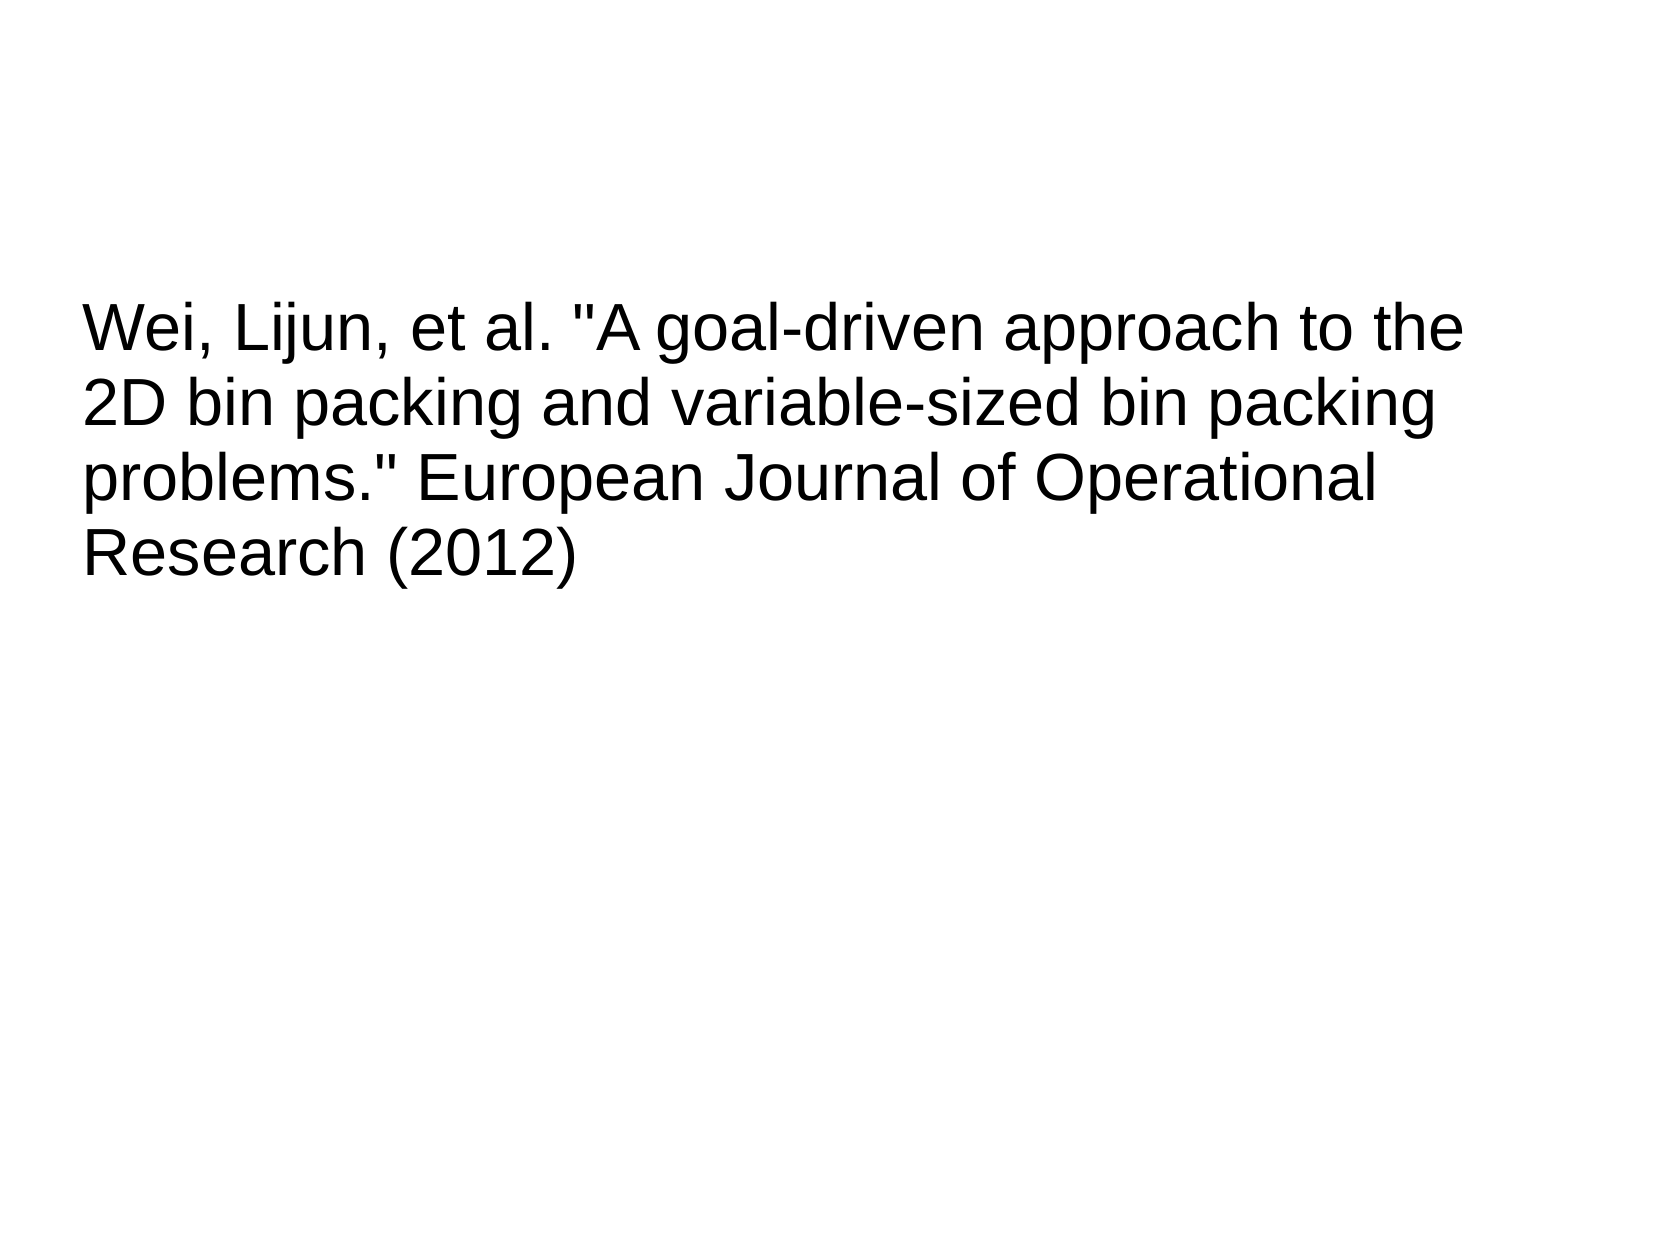

#
Wei, Lijun, et al. "A goal-driven approach to the 2D bin packing and variable-sized bin packing problems." European Journal of Operational Research (2012)